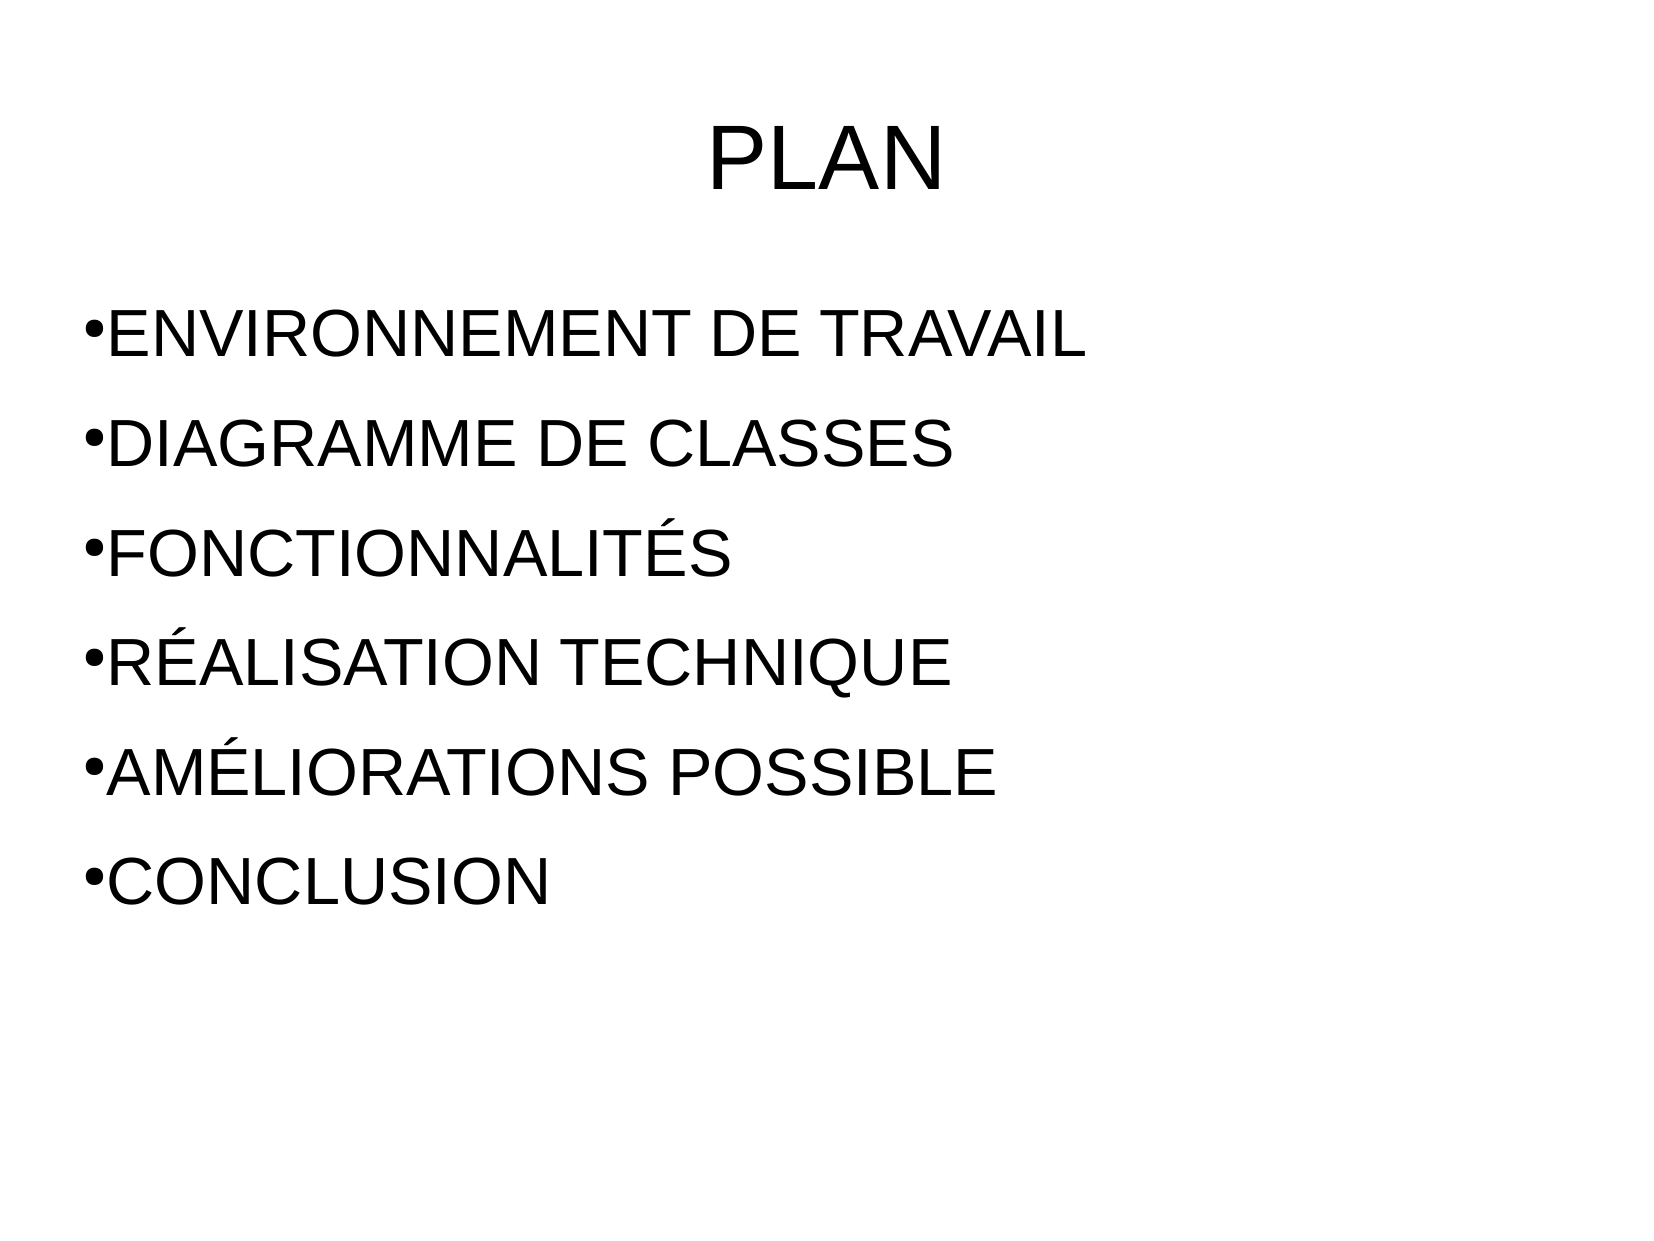

# PLAN
ENVIRONNEMENT DE TRAVAIL
DIAGRAMME DE CLASSES
FONCTIONNALITÉS
RÉALISATION TECHNIQUE
AMÉLIORATIONS POSSIBLE
CONCLUSION